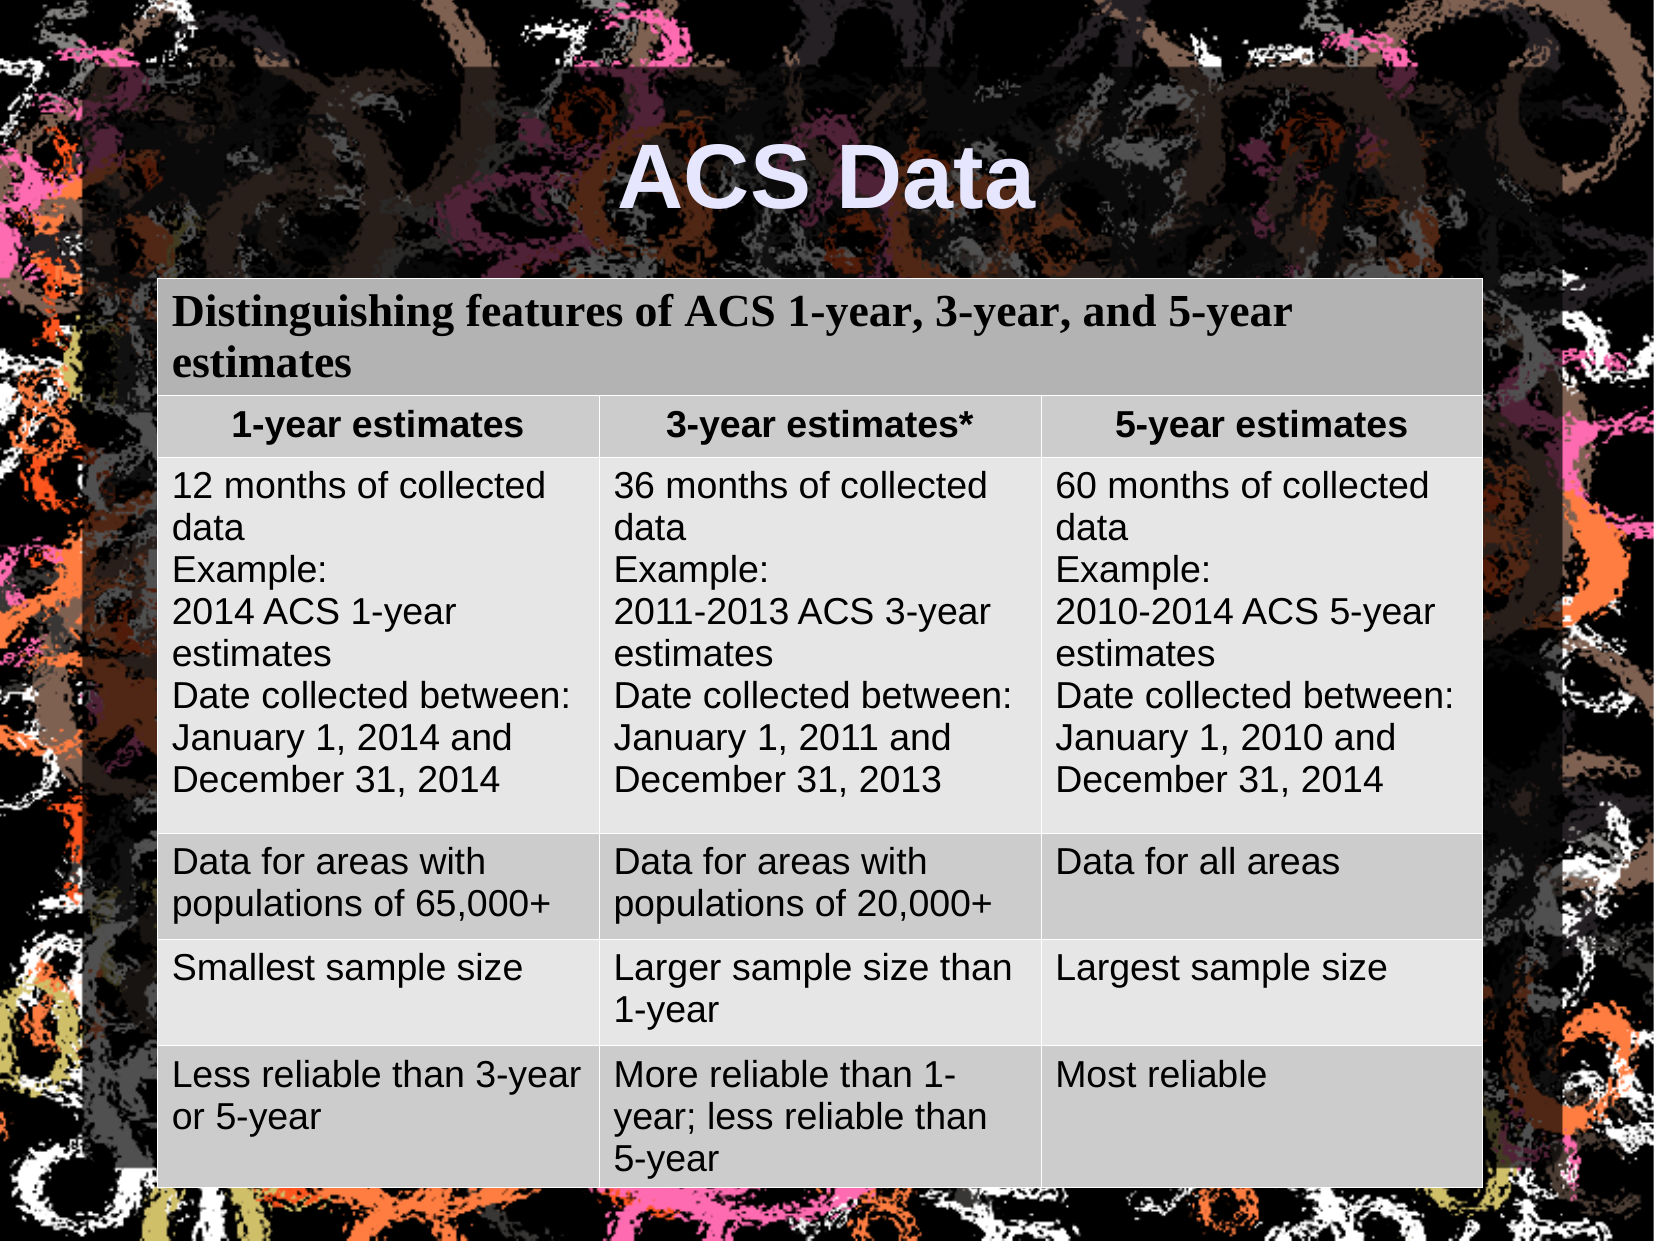

# ACS Data
| Distinguishing features of ACS 1-year, 3-year, and 5-year estimates | | |
| --- | --- | --- |
| 1-year estimates | 3-year estimates\* | 5-year estimates |
| 12 months of collected data Example: 2014 ACS 1-year estimates Date collected between: January 1, 2014 and December 31, 2014 | 36 months of collected data Example: 2011-2013 ACS 3-year estimates Date collected between: January 1, 2011 and December 31, 2013 | 60 months of collected data Example: 2010-2014 ACS 5-year estimates Date collected between: January 1, 2010 and December 31, 2014 |
| Data for areas with populations of 65,000+ | Data for areas with populations of 20,000+ | Data for all areas |
| Smallest sample size | Larger sample size than 1-year | Largest sample size |
| Less reliable than 3-year or 5-year | More reliable than 1-year; less reliable than 5-year | Most reliable |